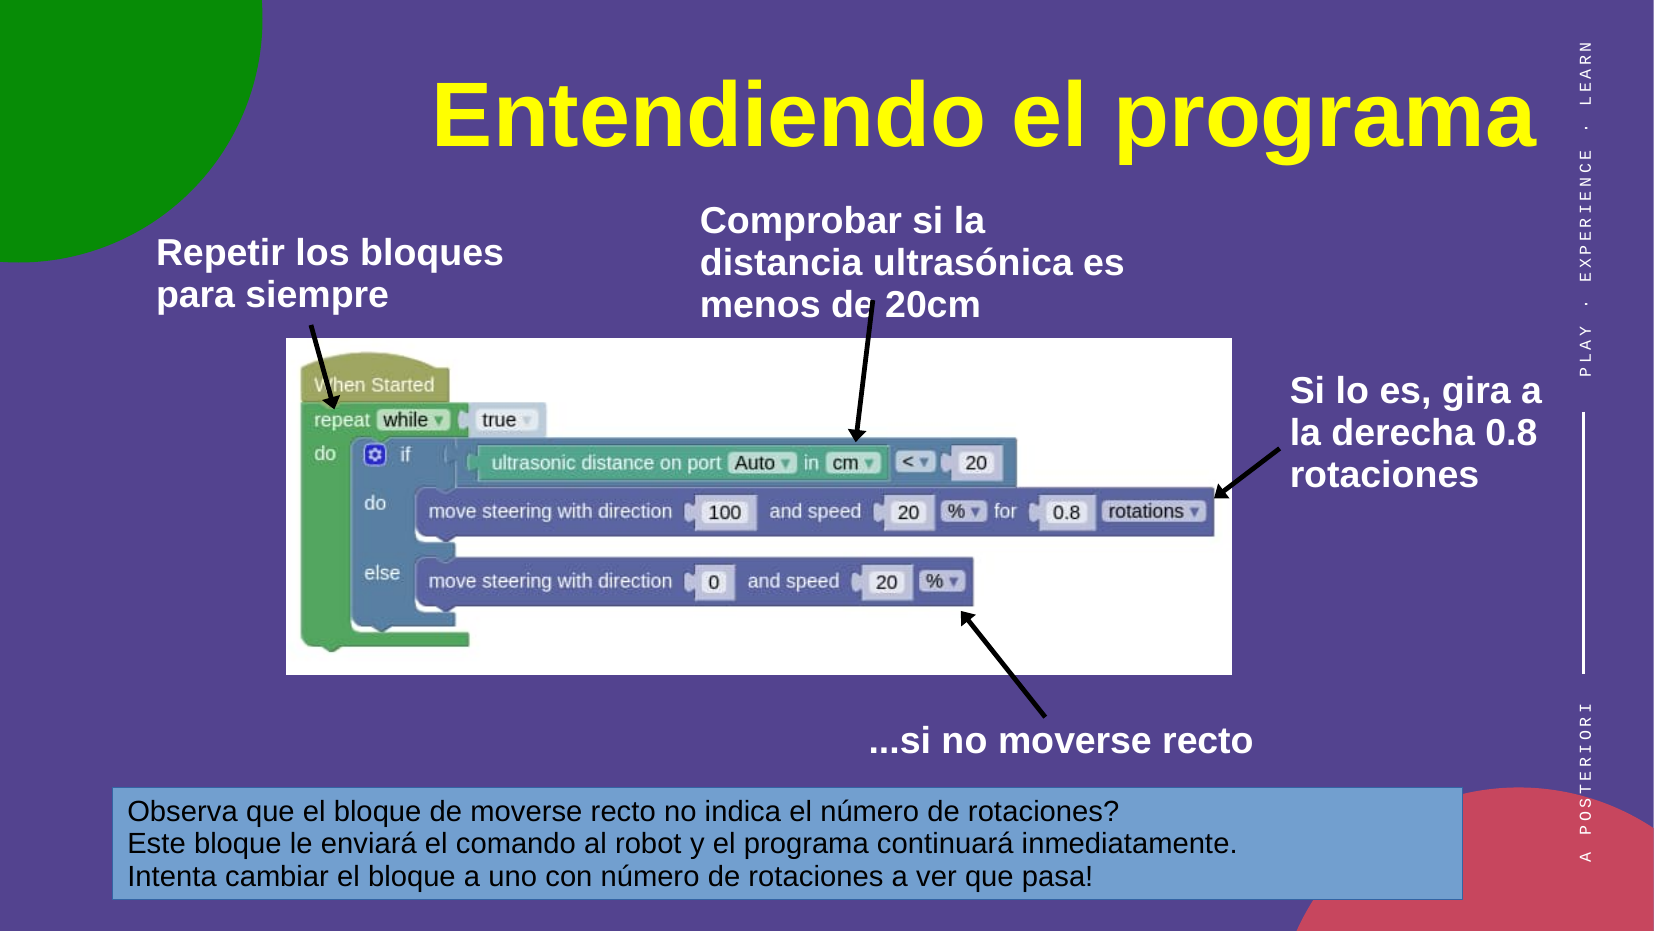

# Entendiendo el programa
Comprobar si la distancia ultrasónica es menos de 20cm
Repetir los bloques para siempre
Si lo es, gira a la derecha 0.8 rotaciones
...si no moverse recto
Observa que el bloque de moverse recto no indica el número de rotaciones?
Este bloque le enviará el comando al robot y el programa continuará inmediatamente.
Intenta cambiar el bloque a uno con número de rotaciones a ver que pasa!